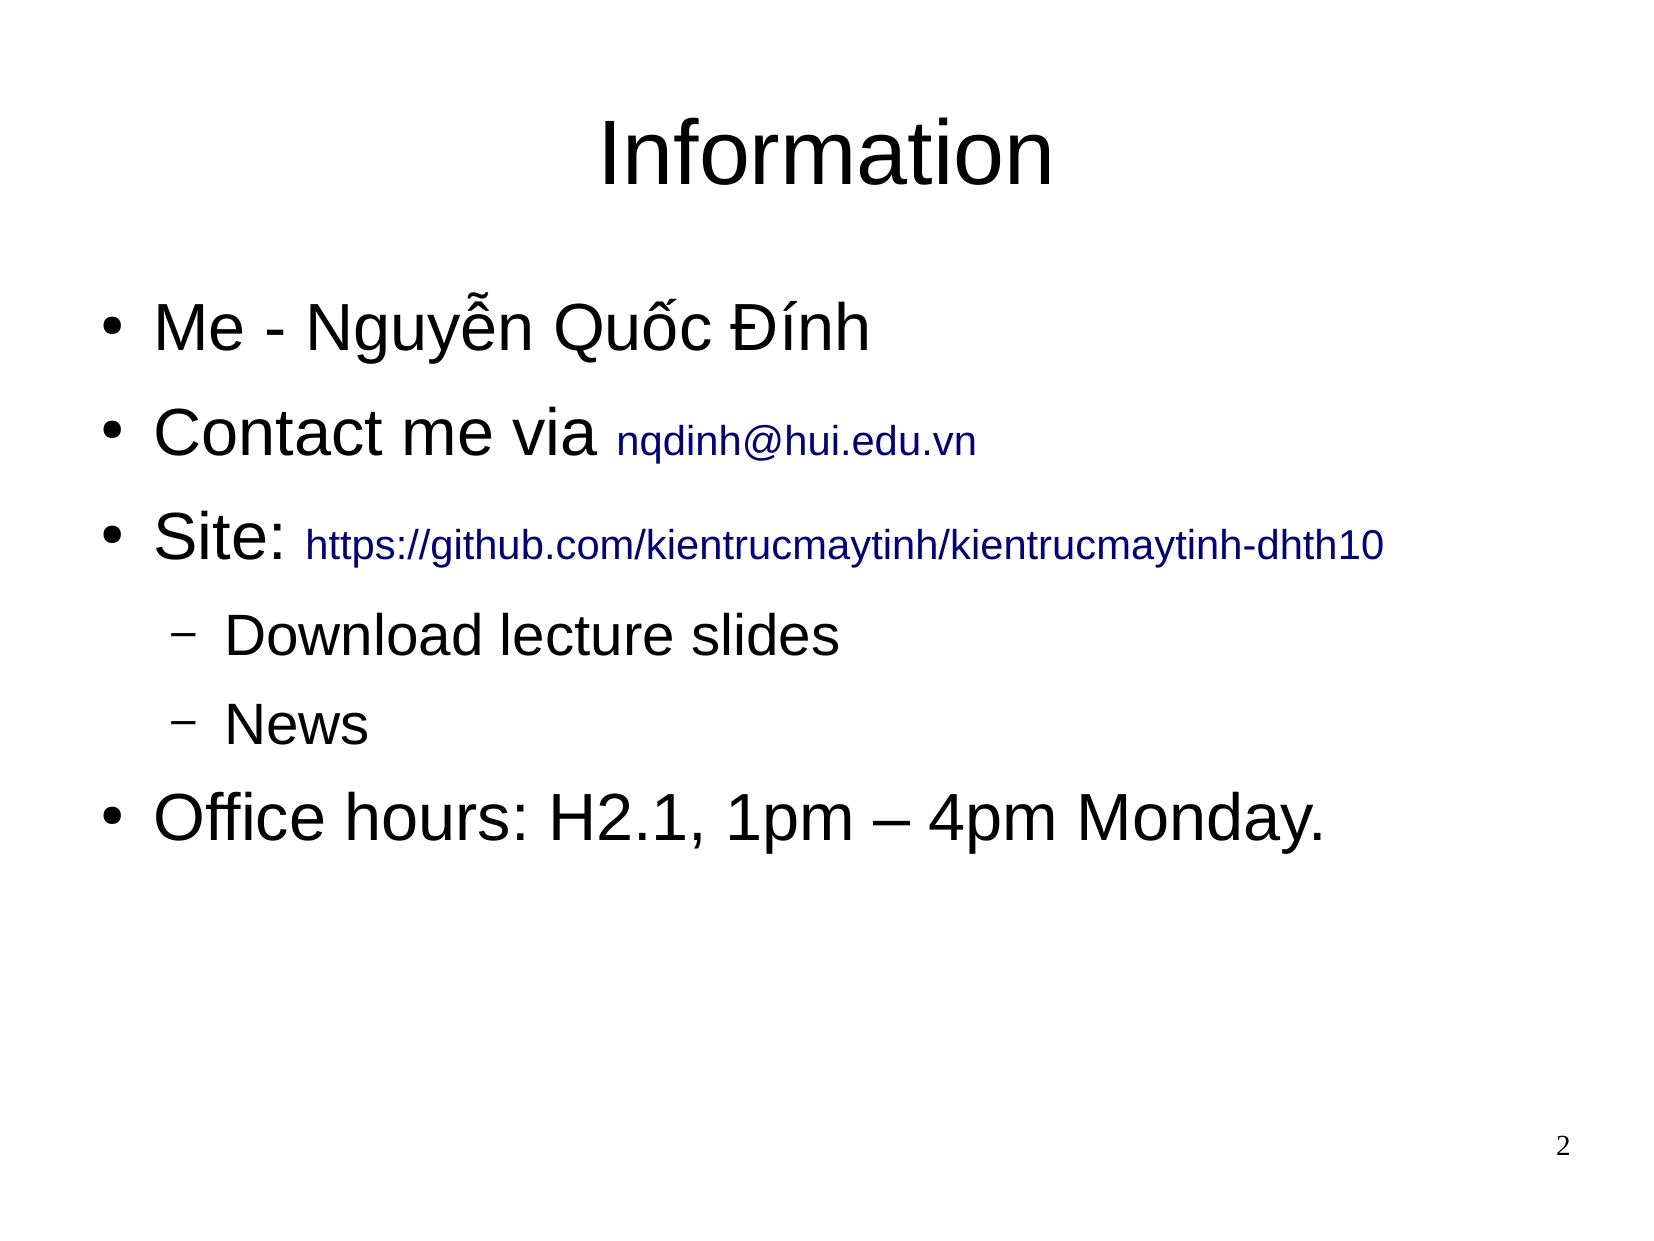

# Information
Me - Nguyễn Quốc Đính
Contact me via nqdinh@hui.edu.vn
Site: https://github.com/kientrucmaytinh/kientrucmaytinh-dhth10
Download lecture slides
News
Office hours: H2.1, 1pm – 4pm Monday.
2